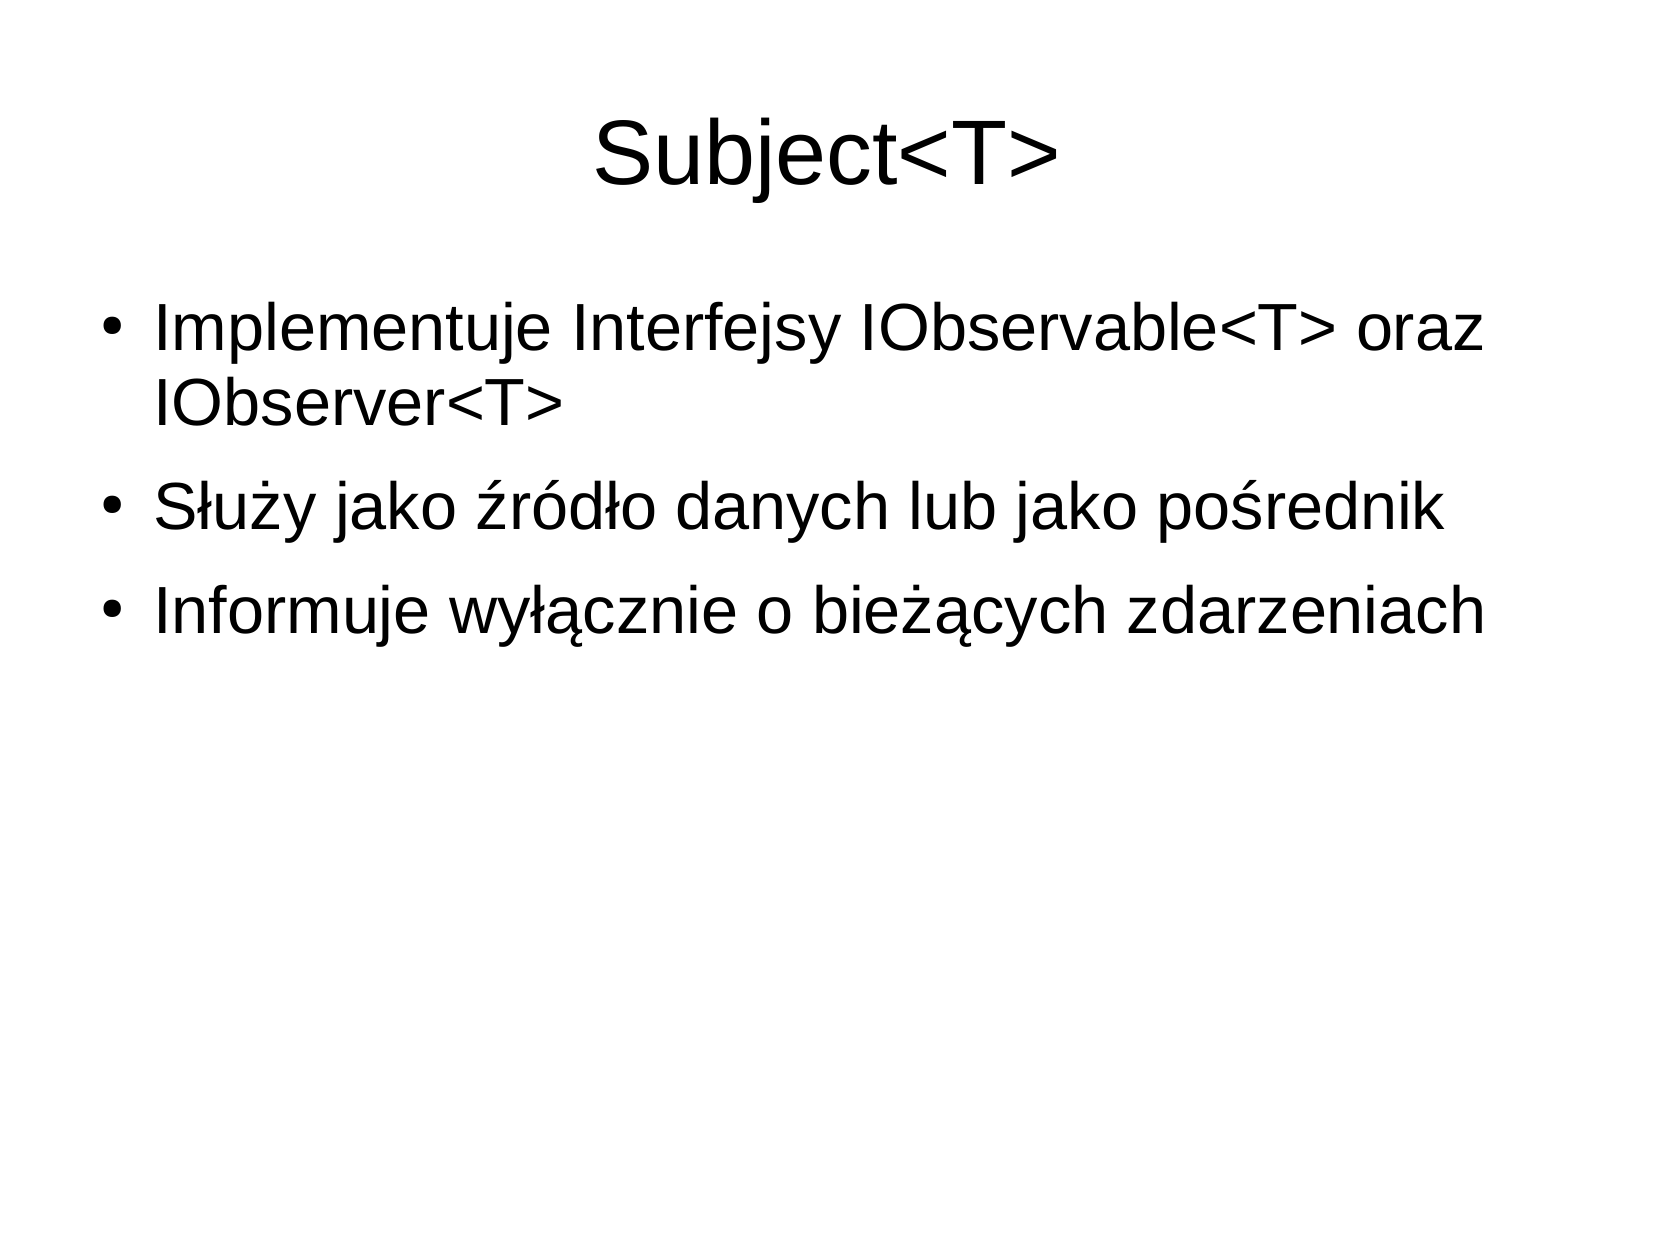

# Subject<T>
Implementuje Interfejsy IObservable<T> oraz IObserver<T>
Służy jako źródło danych lub jako pośrednik
Informuje wyłącznie o bieżących zdarzeniach